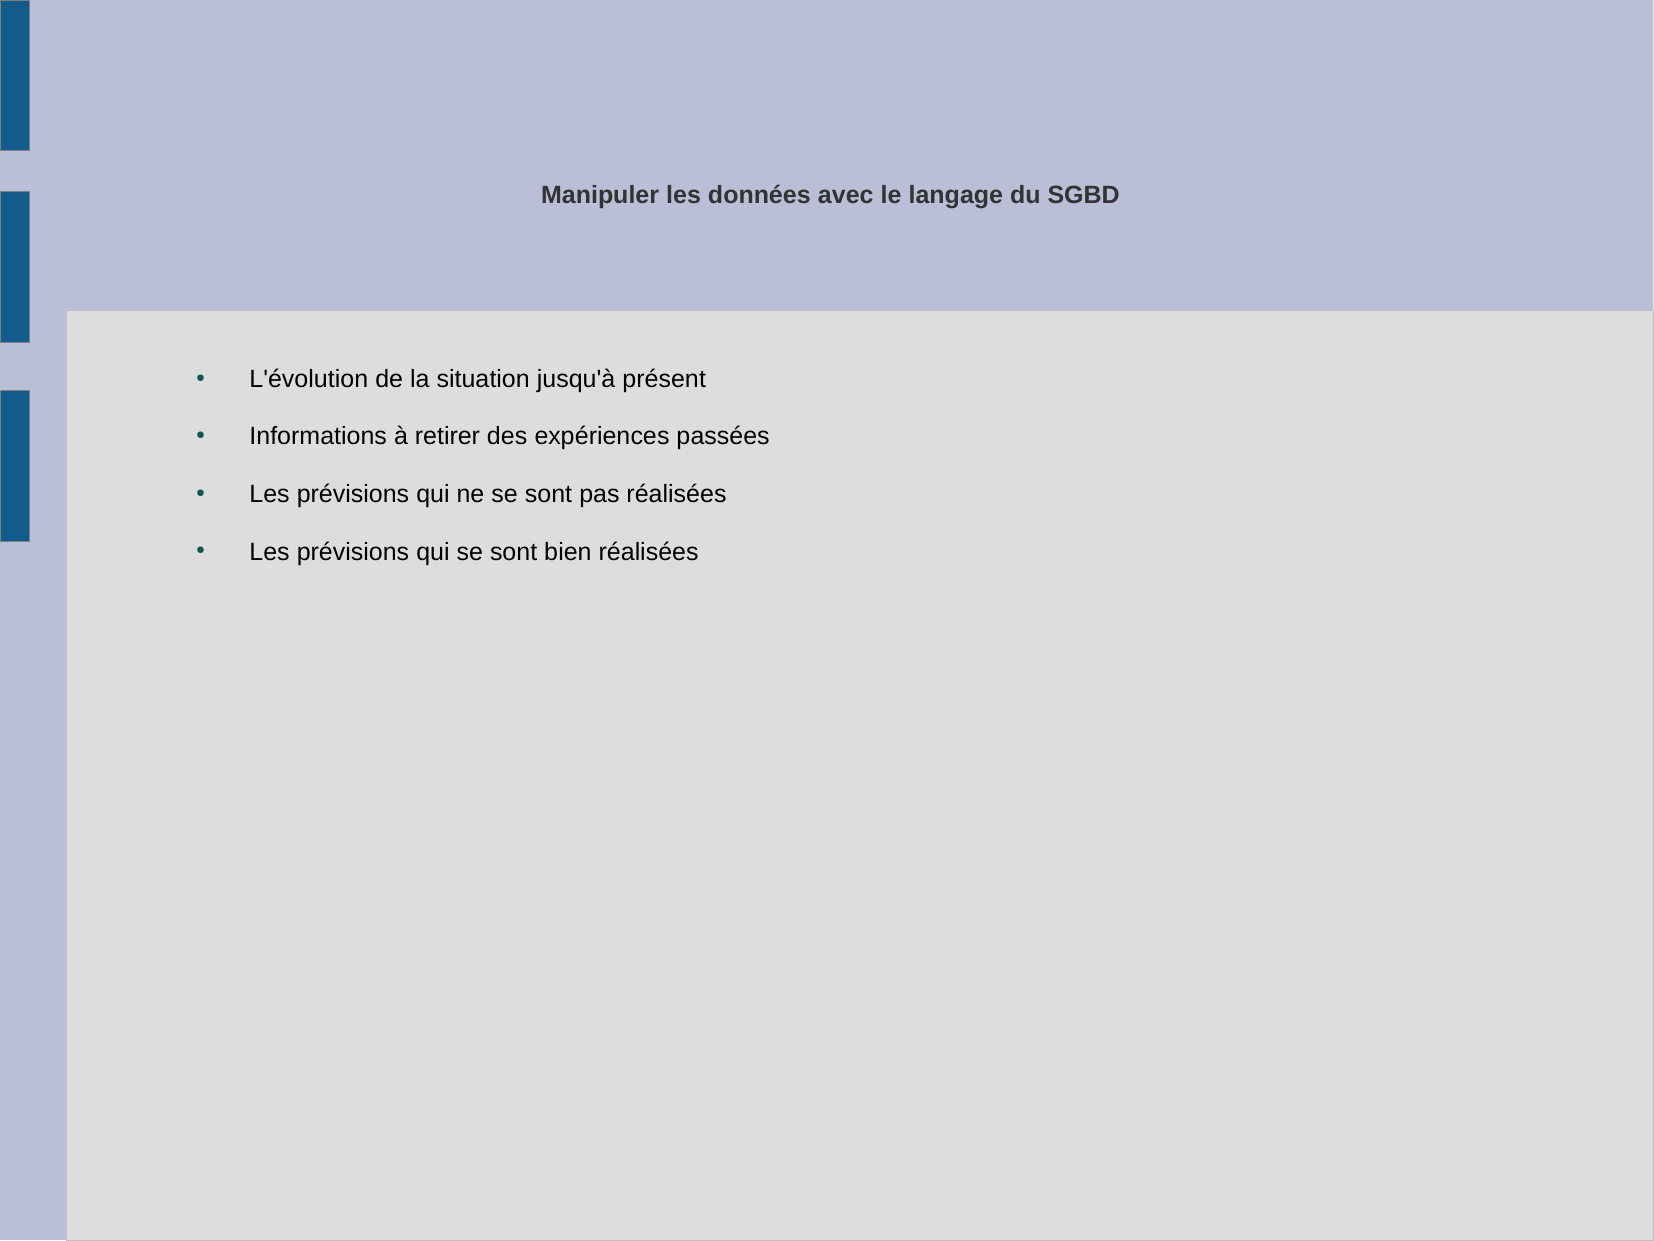

# Manipuler les données avec le langage du SGBD
L'évolution de la situation jusqu'à présent
Informations à retirer des expériences passées
Les prévisions qui ne se sont pas réalisées
Les prévisions qui se sont bien réalisées